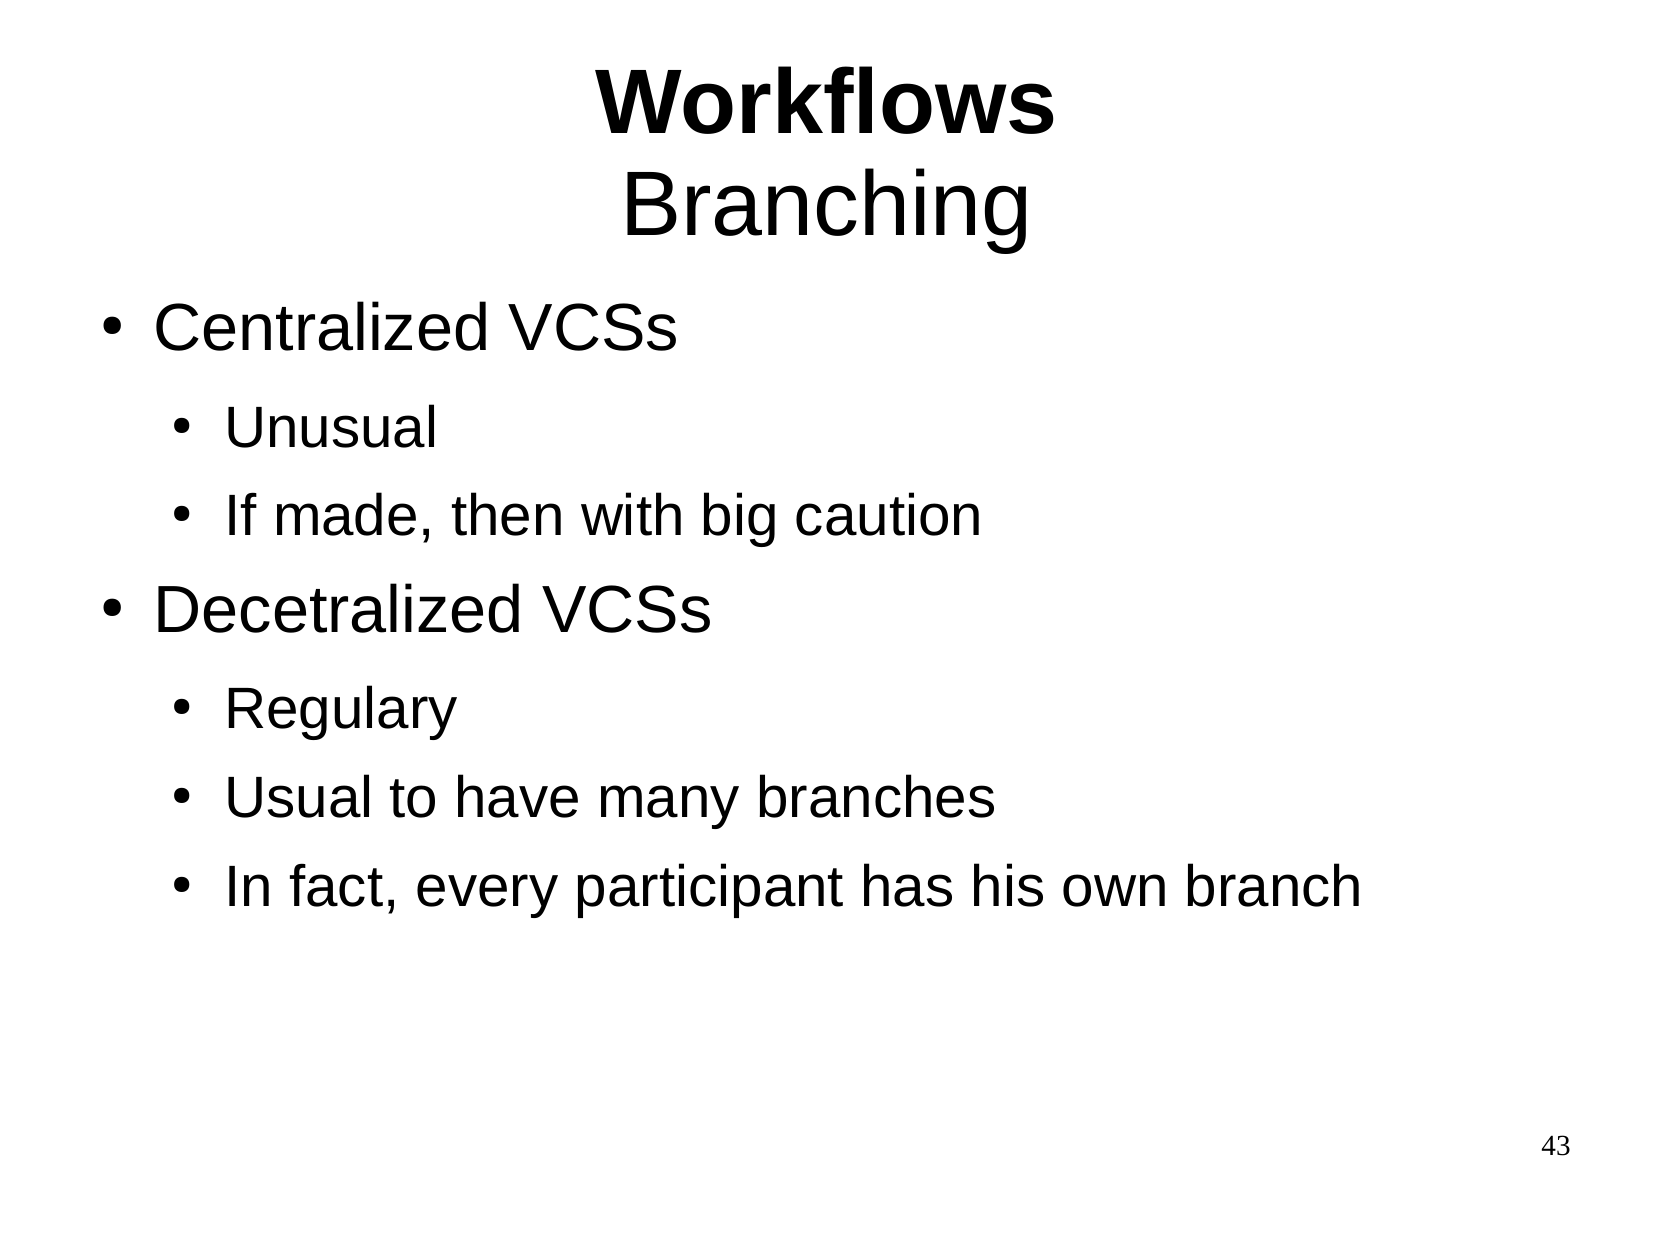

# Workflows Branching
Centralized VCSs
Unusual
If made, then with big caution
Decetralized VCSs
Regulary
Usual to have many branches
In fact, every participant has his own branch
43